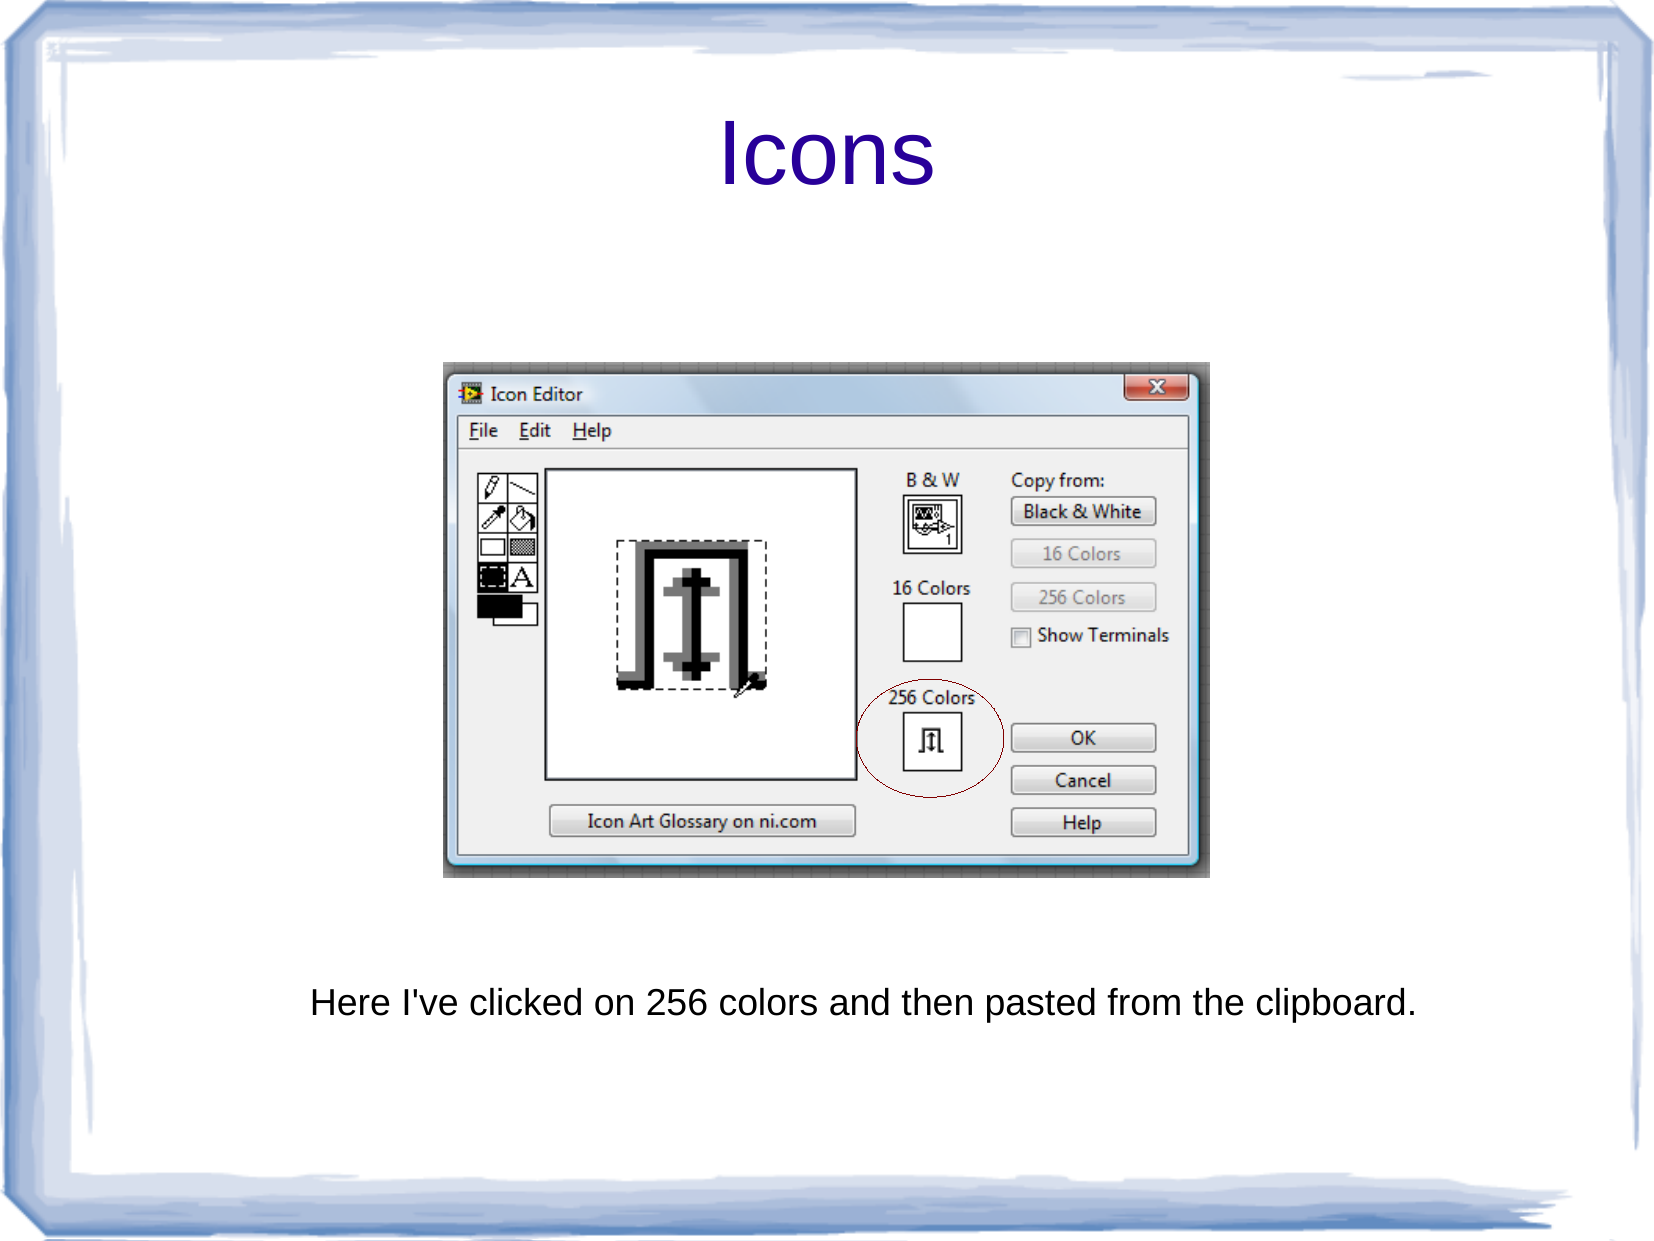

# Icons
Here I've clicked on 256 colors and then pasted from the clipboard.